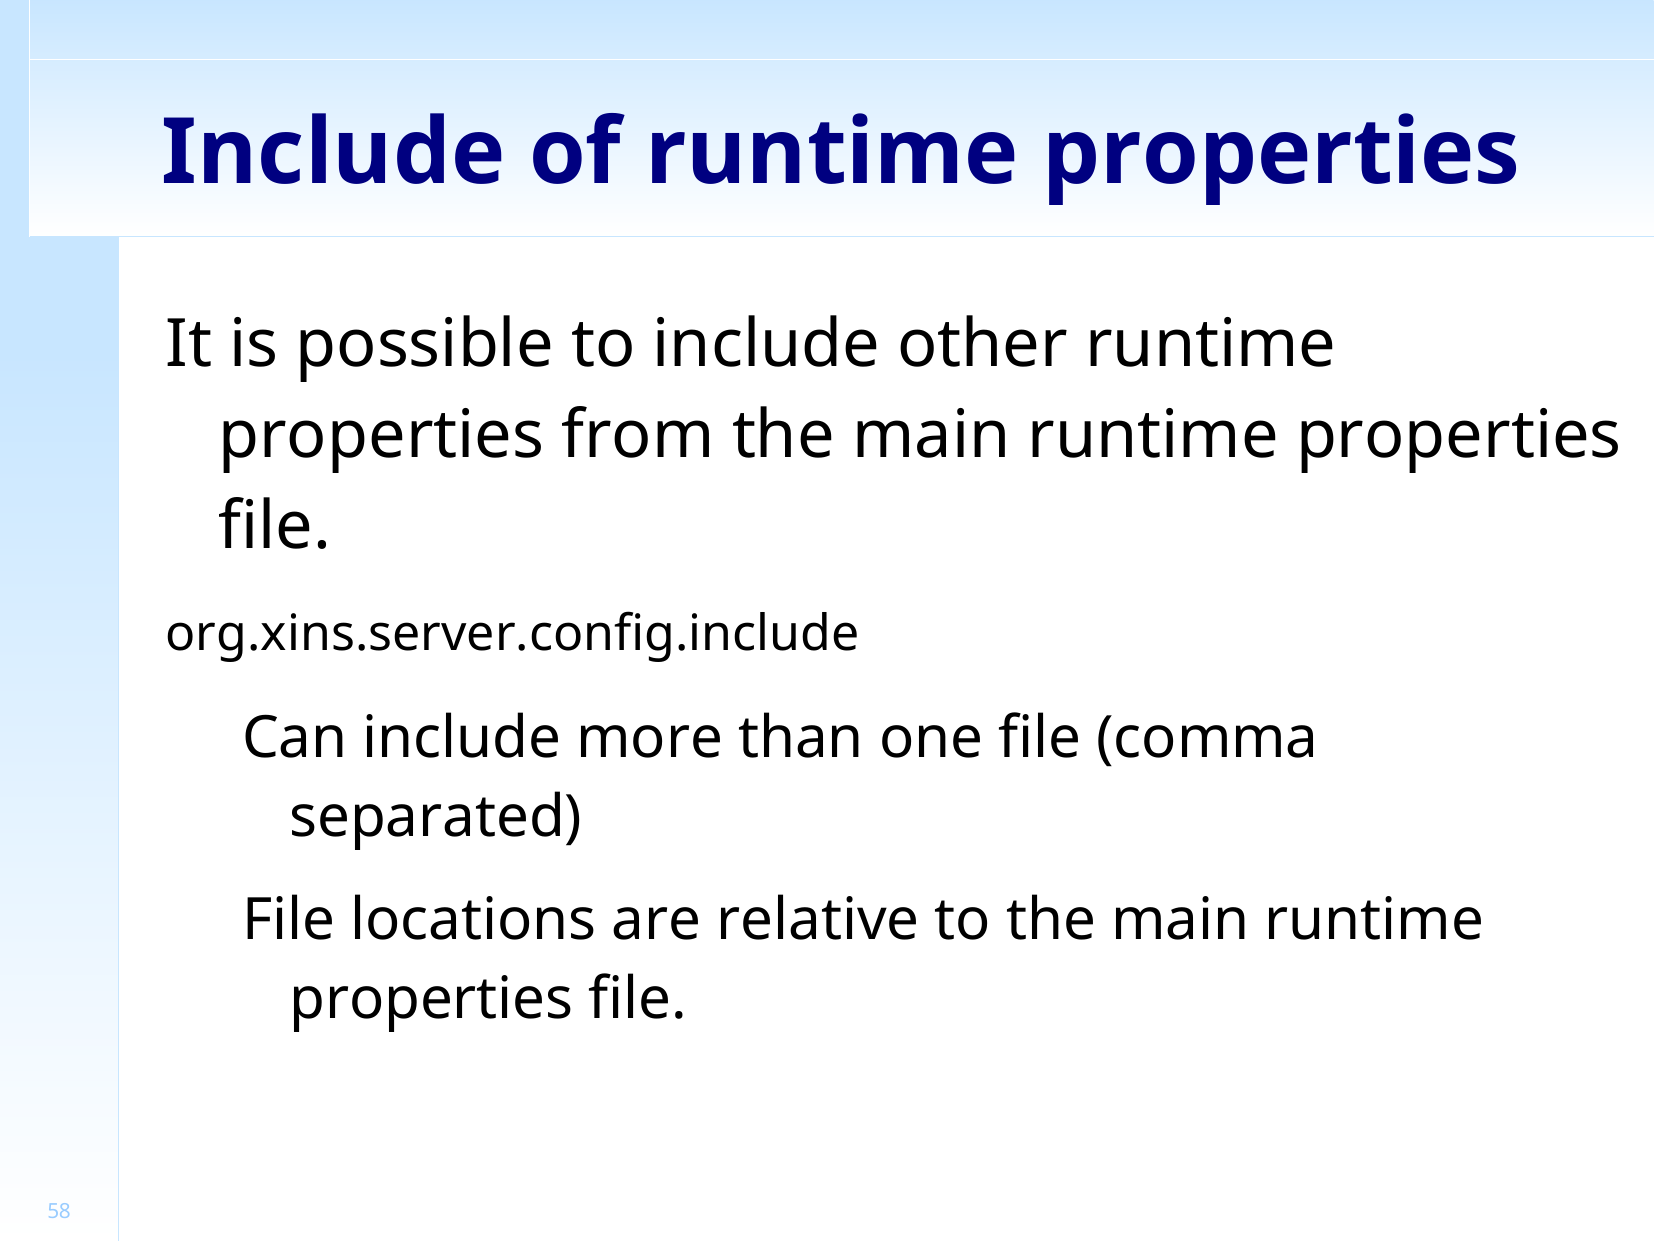

# Include of runtime properties
It is possible to include other runtime properties from the main runtime properties file.
org.xins.server.config.include
Can include more than one file (comma separated)
File locations are relative to the main runtime properties file.